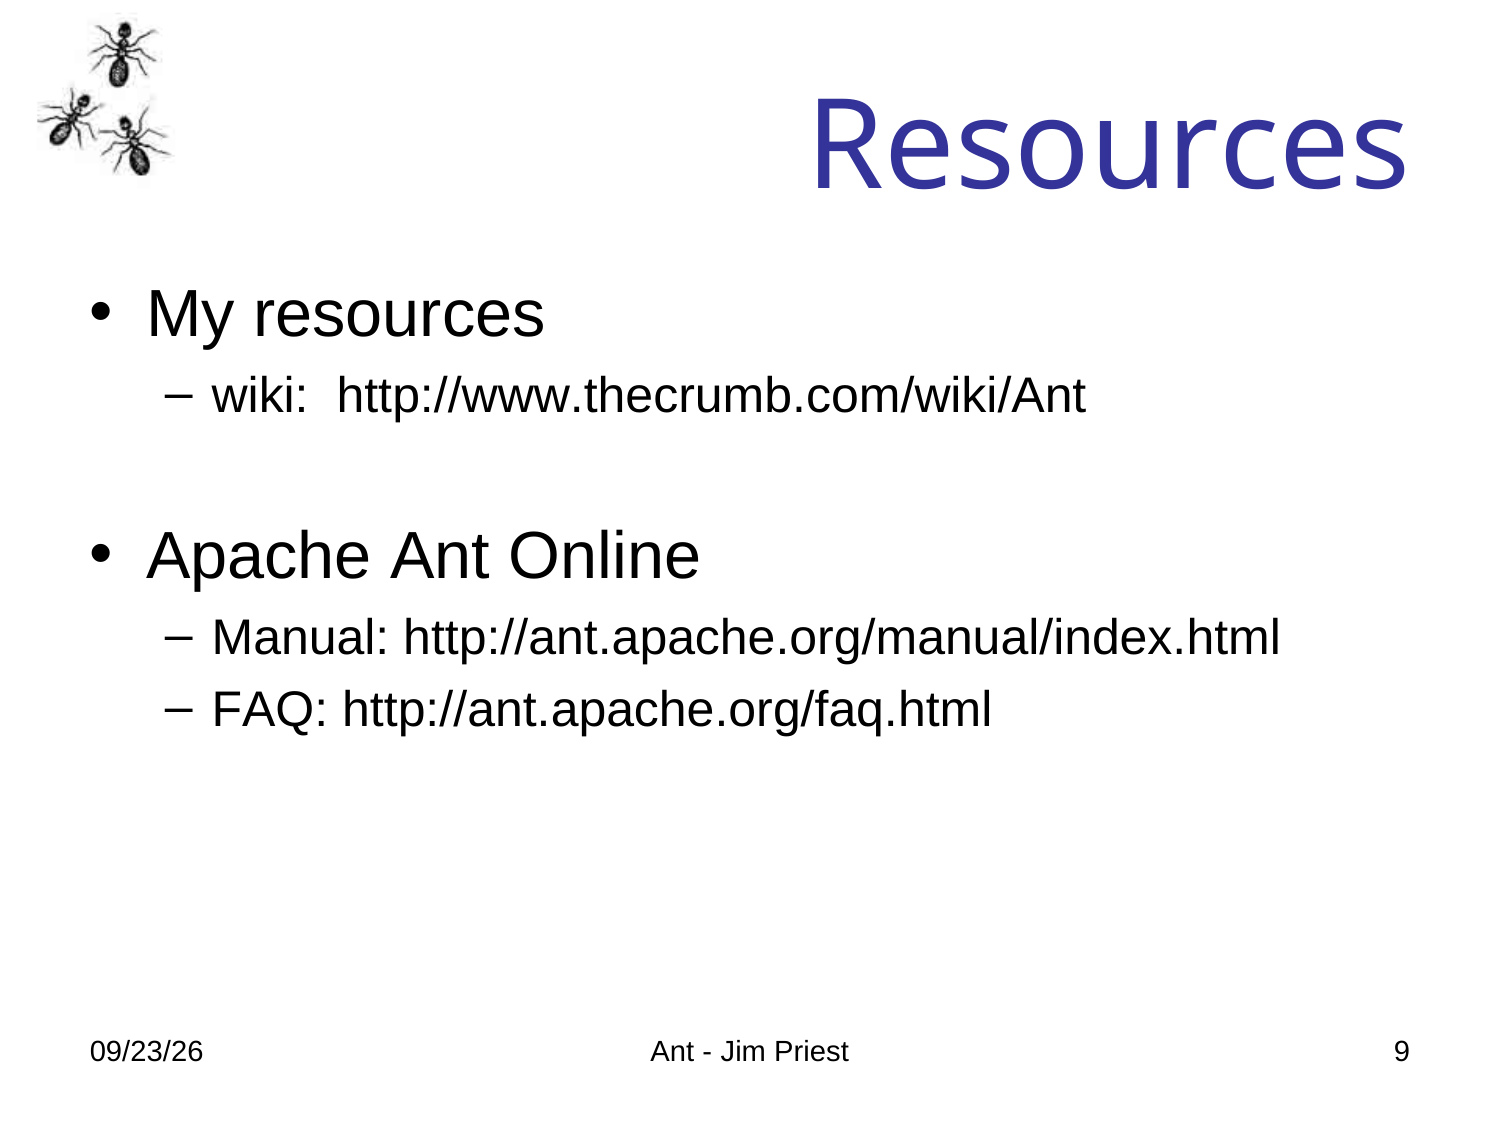

# Resources
My resources
wiki: http://www.thecrumb.com/wiki/Ant
Apache Ant Online
Manual: http://ant.apache.org/manual/index.html
FAQ: http://ant.apache.org/faq.html
Ant - Jim Priest
9